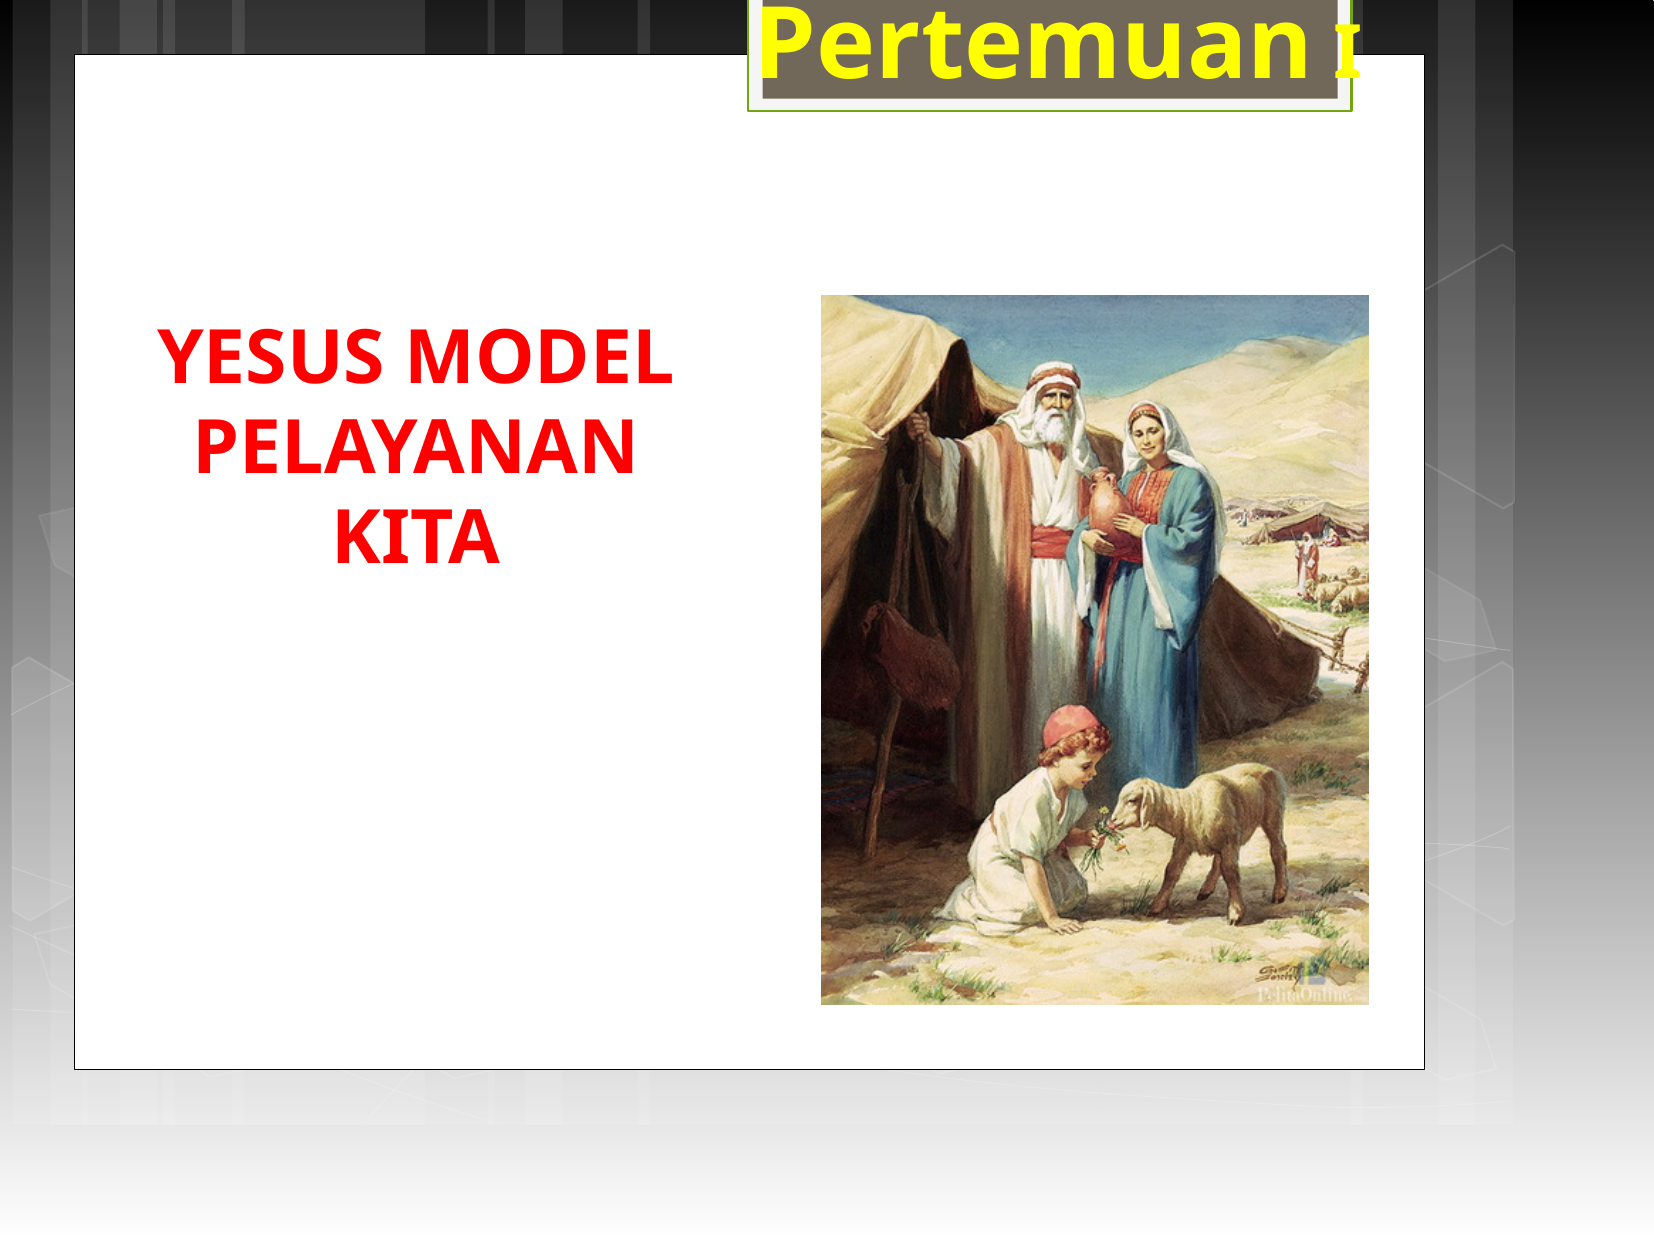

Pertemuan I
# YESUS MODEL PELAYANAN KITA